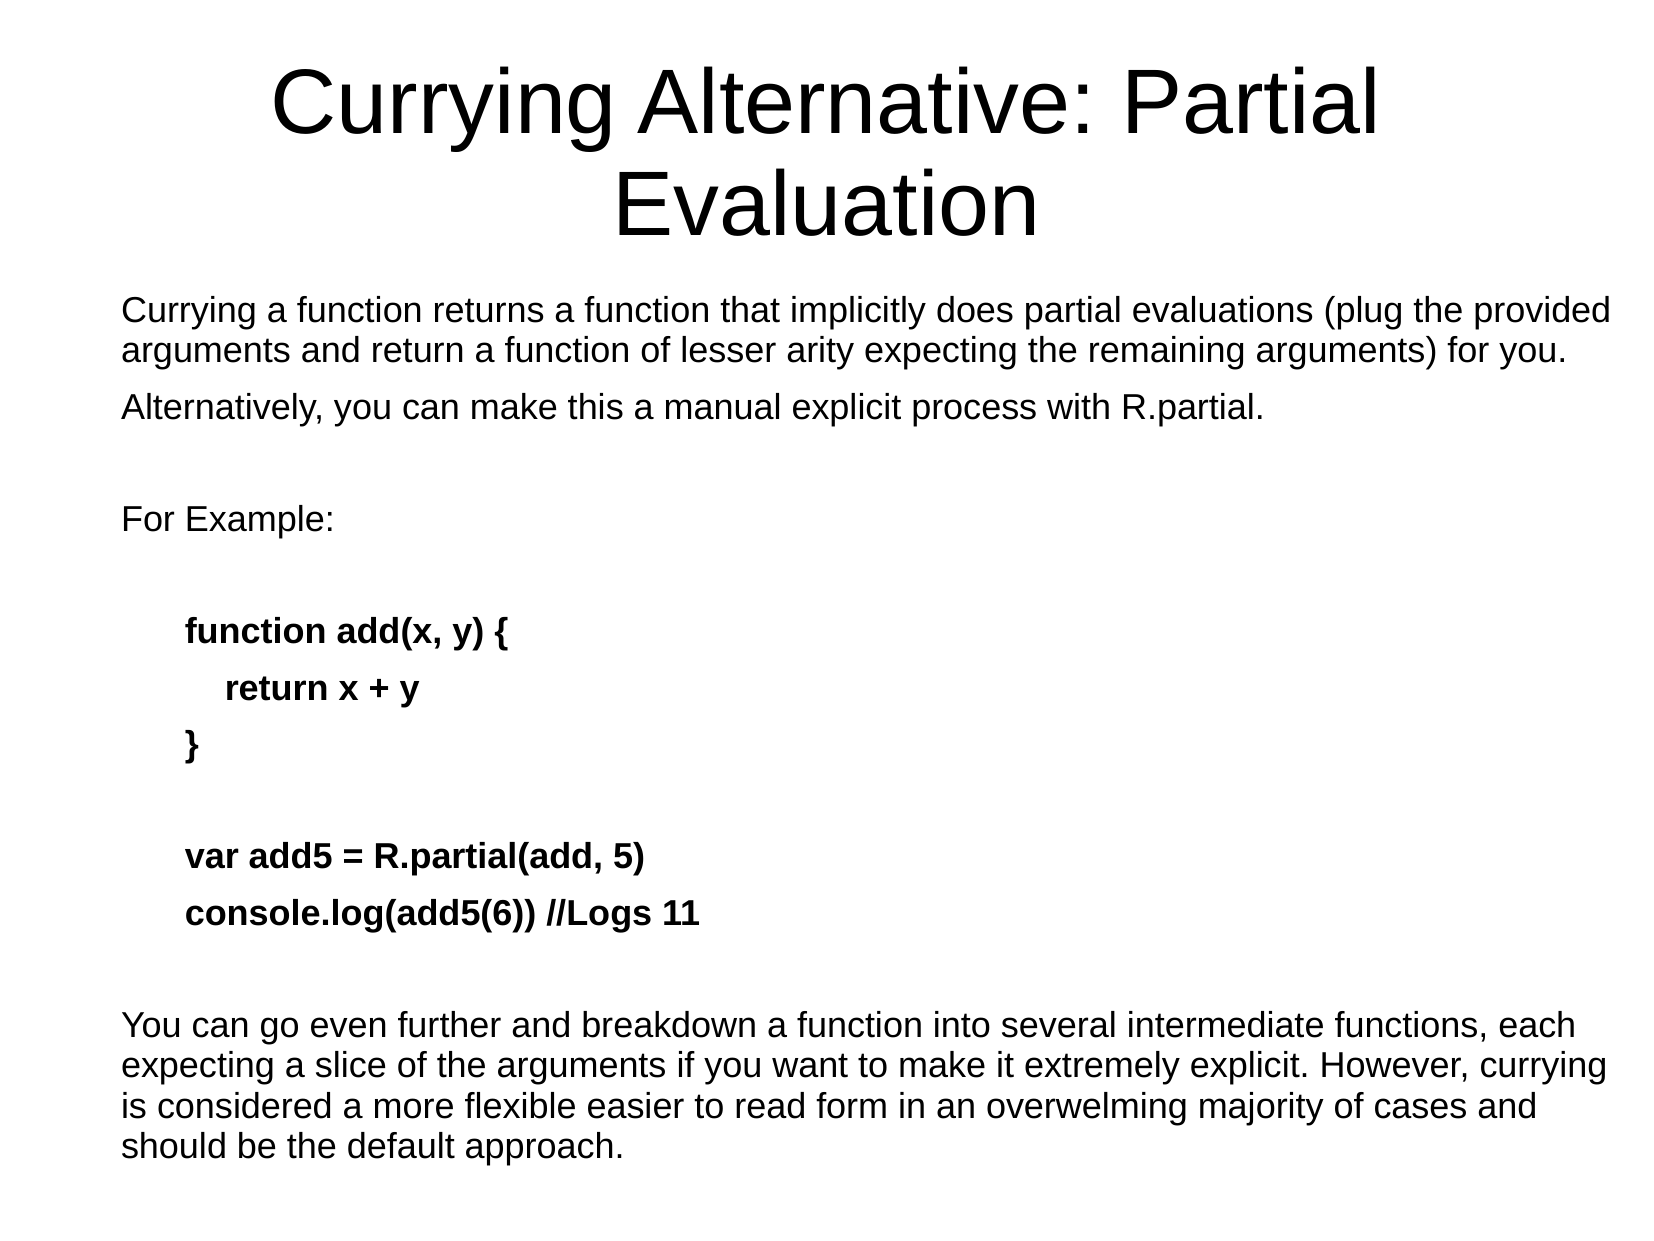

# Currying Alternative: Partial Evaluation
Currying a function returns a function that implicitly does partial evaluations (plug the provided arguments and return a function of lesser arity expecting the remaining arguments) for you.
Alternatively, you can make this a manual explicit process with R.partial.
For Example:
function add(x, y) {
 return x + y
}
var add5 = R.partial(add, 5)
console.log(add5(6)) //Logs 11
You can go even further and breakdown a function into several intermediate functions, each expecting a slice of the arguments if you want to make it extremely explicit. However, currying is considered a more flexible easier to read form in an overwelming majority of cases and should be the default approach.